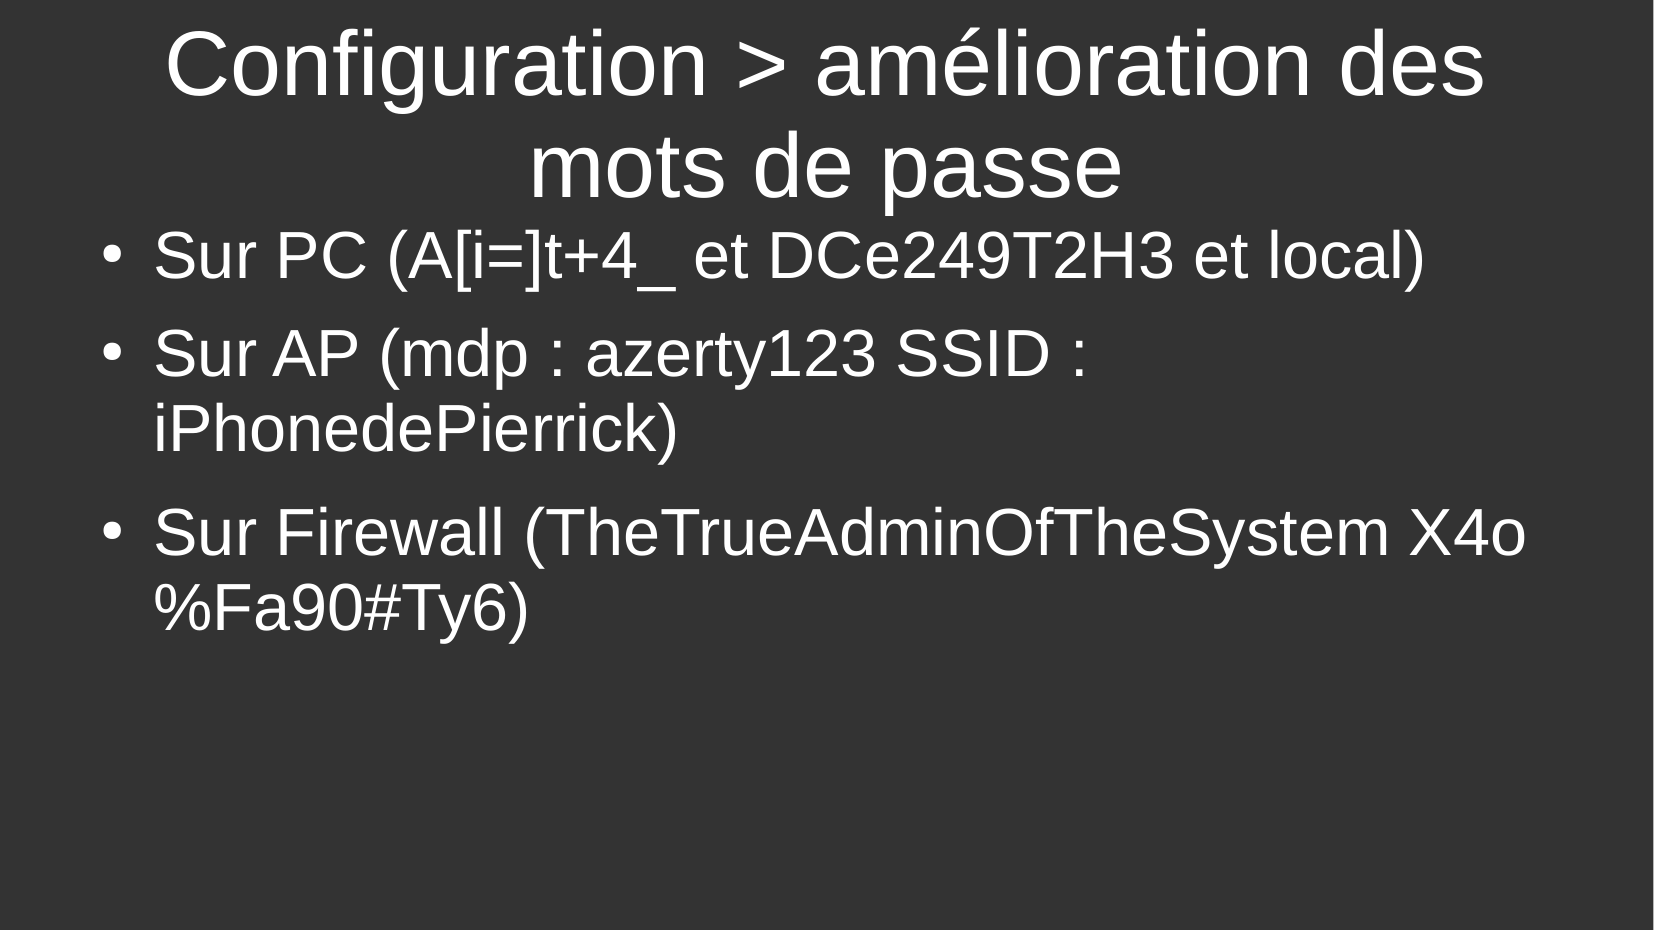

# Configuration > amélioration des mots de passe
Sur PC (A[i=]t+4_ et DCe249T2H3 et local)
Sur AP (mdp : azerty123 SSID : iPhonedePierrick)
Sur Firewall (TheTrueAdminOfTheSystem X4o%Fa90#Ty6)